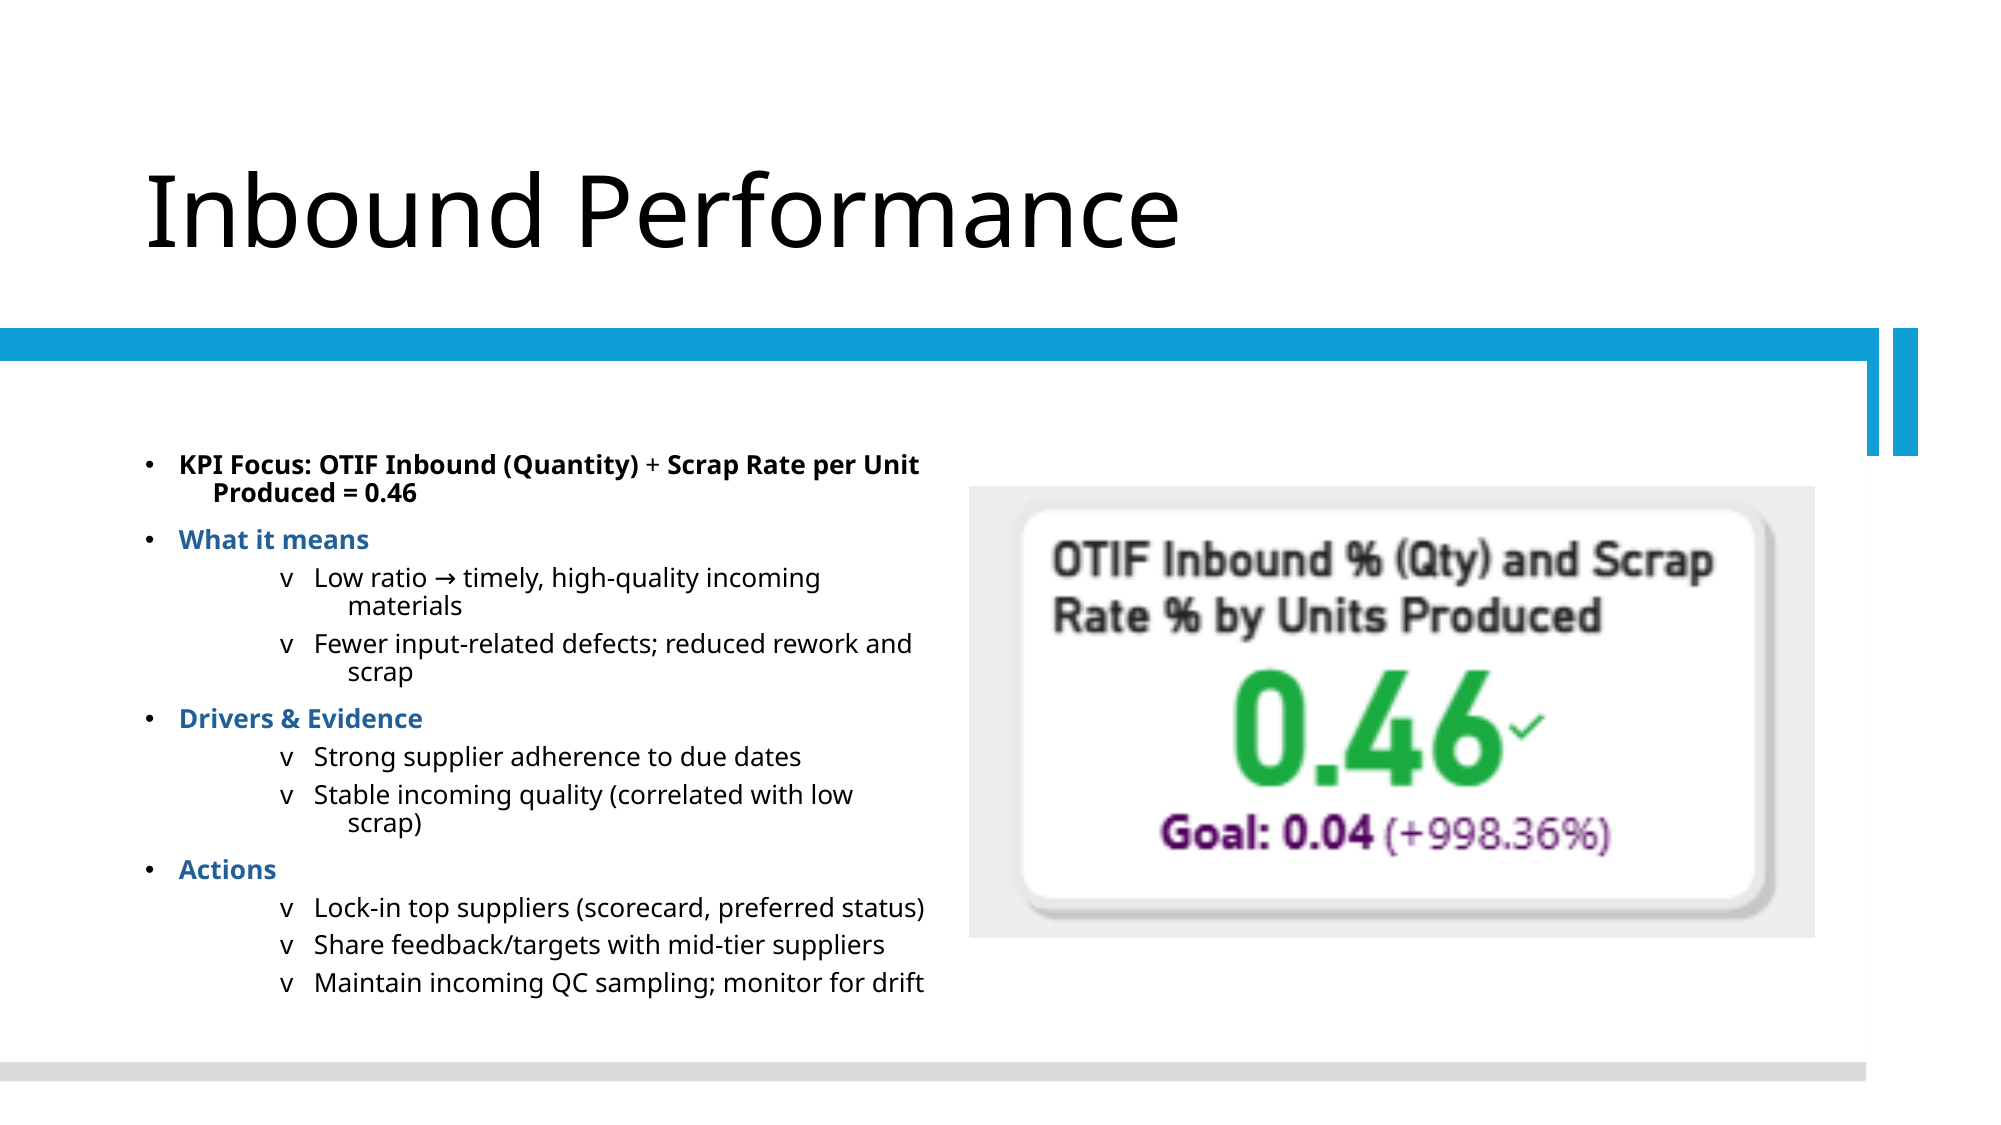

# Inbound Performance
KPI Focus: OTIF Inbound (Quantity) + Scrap Rate per Unit Produced = 0.46
What it means
Low ratio → timely, high‑quality incoming materials
Fewer input‑related defects; reduced rework and scrap
Drivers & Evidence
Strong supplier adherence to due dates
Stable incoming quality (correlated with low scrap)
Actions
Lock‑in top suppliers (scorecard, preferred status)
Share feedback/targets with mid‑tier suppliers
Maintain incoming QC sampling; monitor for drift